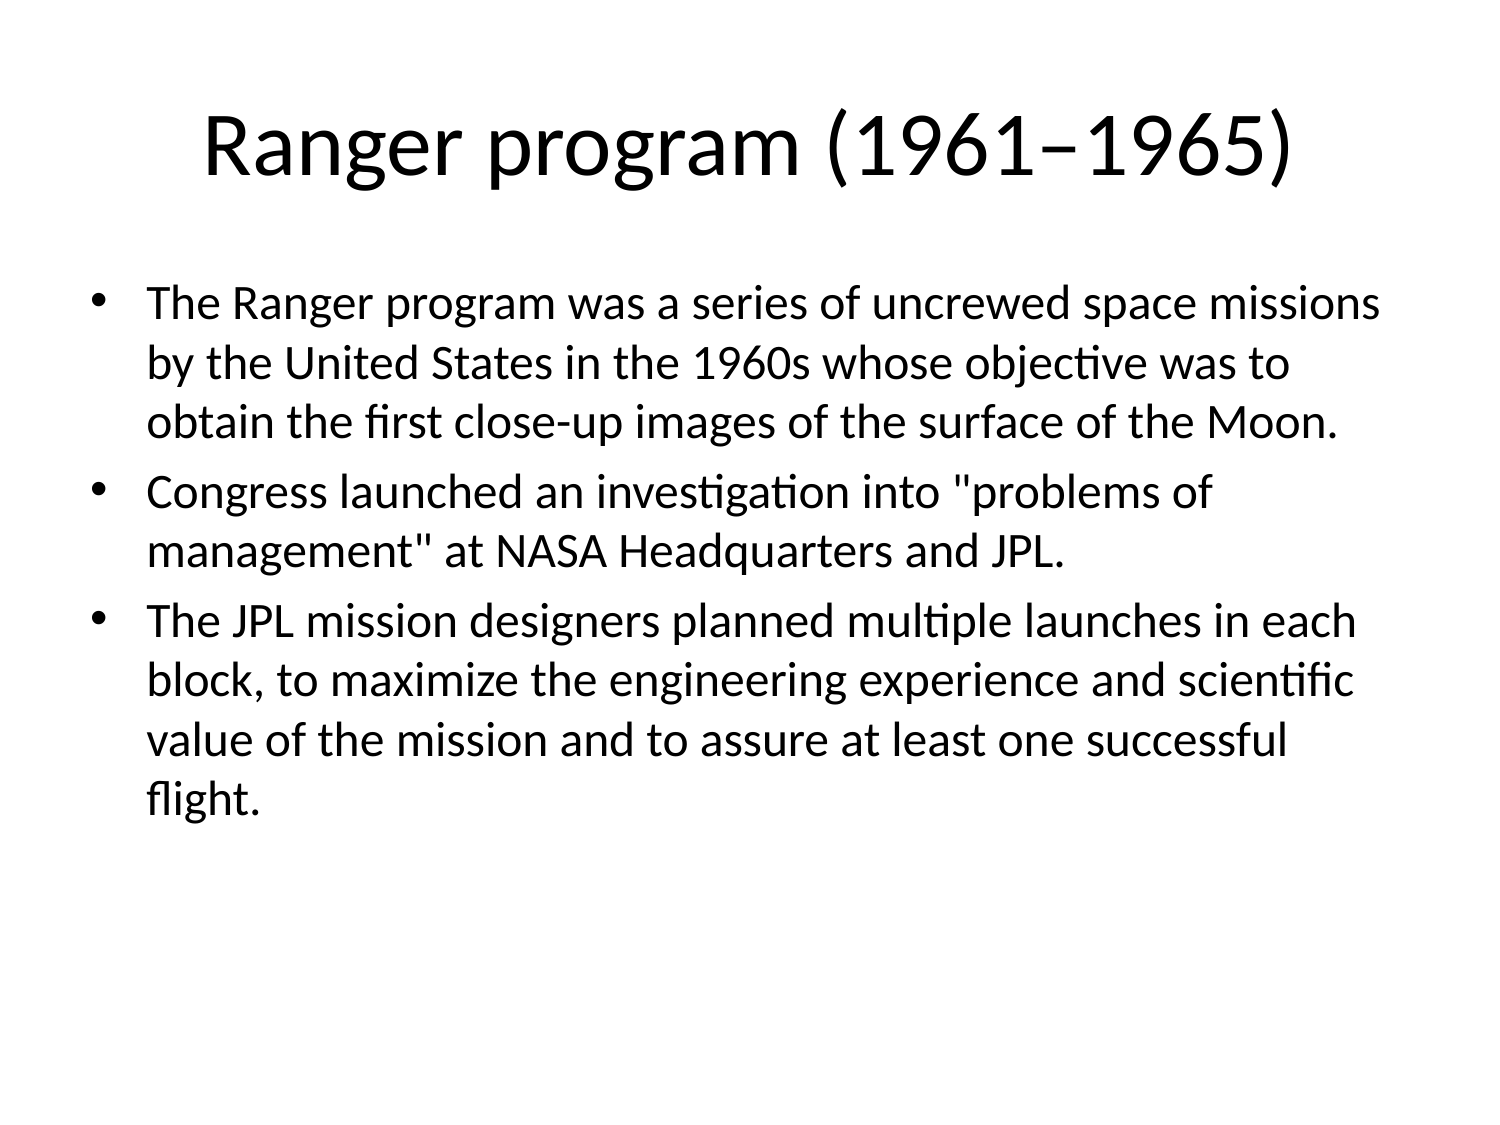

# Ranger program (1961–1965)
The Ranger program was a series of uncrewed space missions by the United States in the 1960s whose objective was to obtain the first close-up images of the surface of the Moon.
Congress launched an investigation into "problems of management" at NASA Headquarters and JPL.
The JPL mission designers planned multiple launches in each block, to maximize the engineering experience and scientific value of the mission and to assure at least one successful flight.